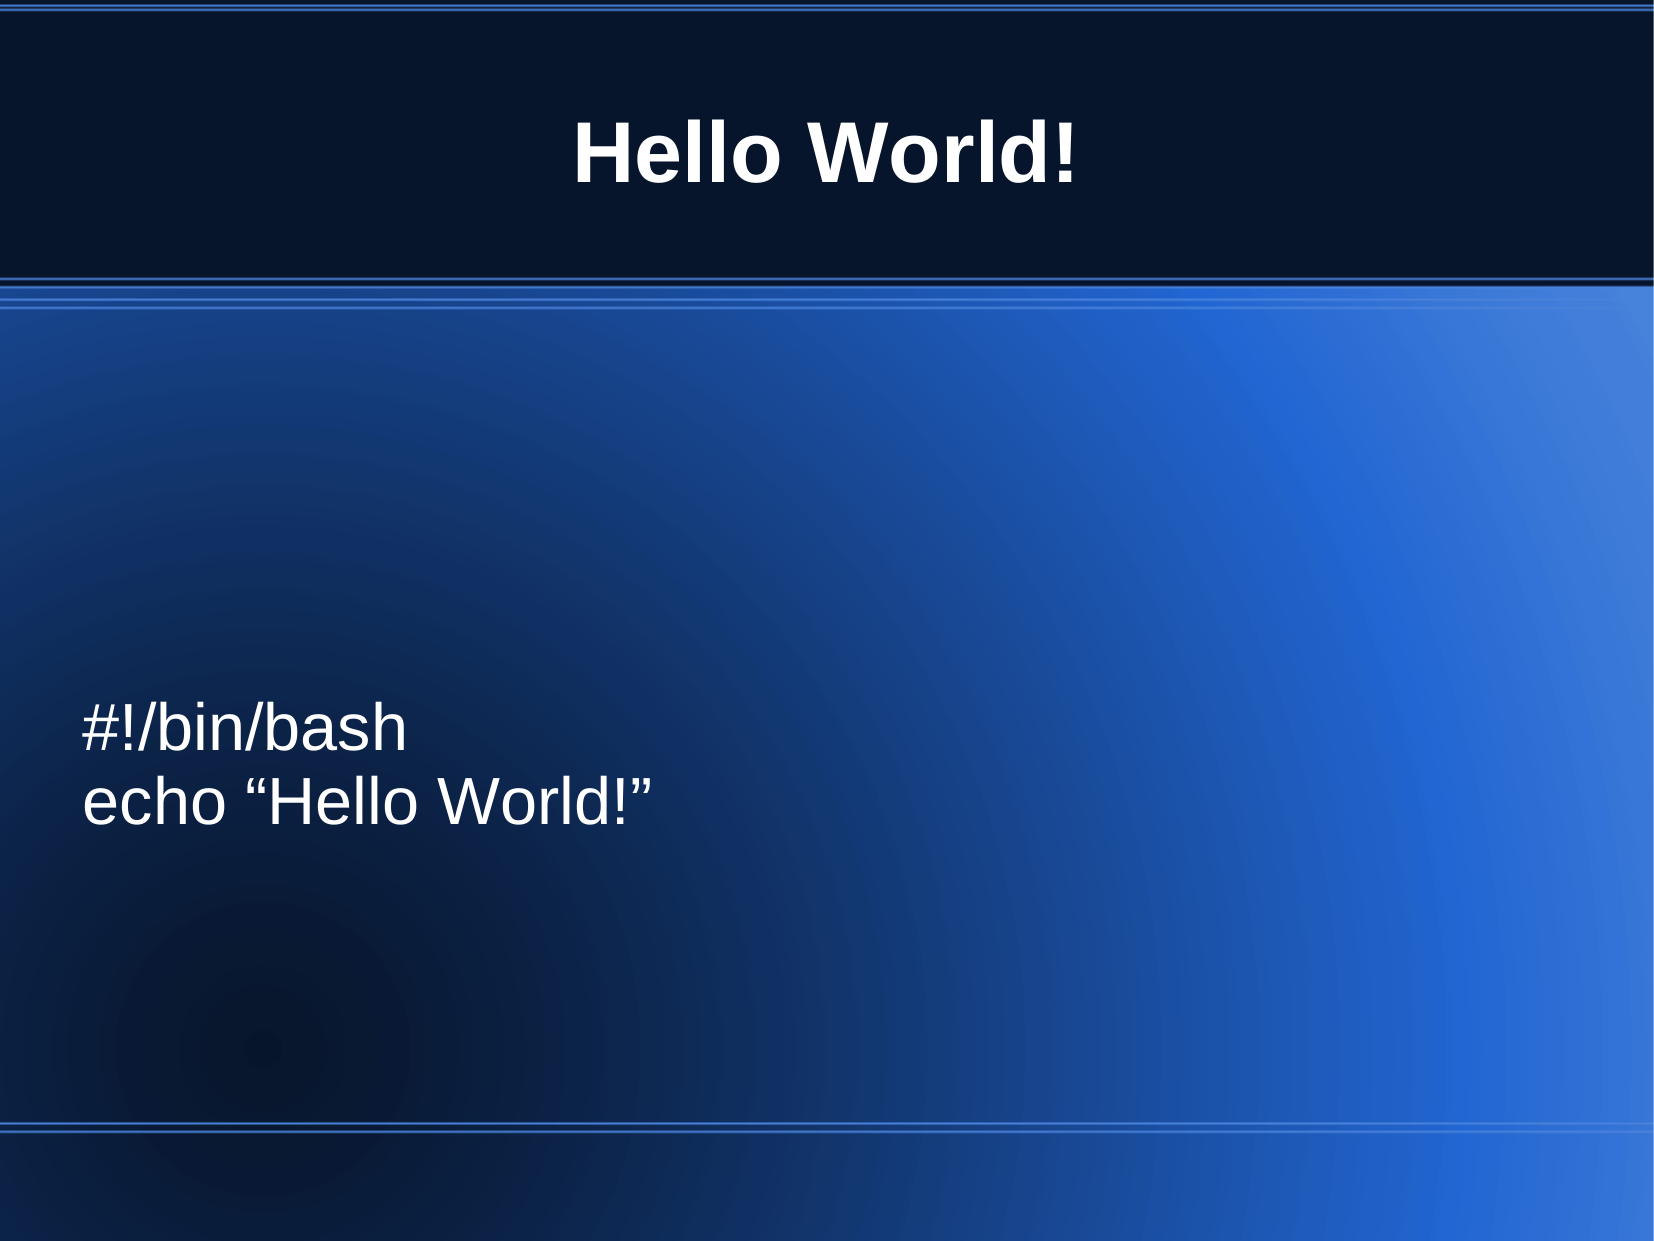

# Hello World!
#!/bin/bash
echo “Hello World!”